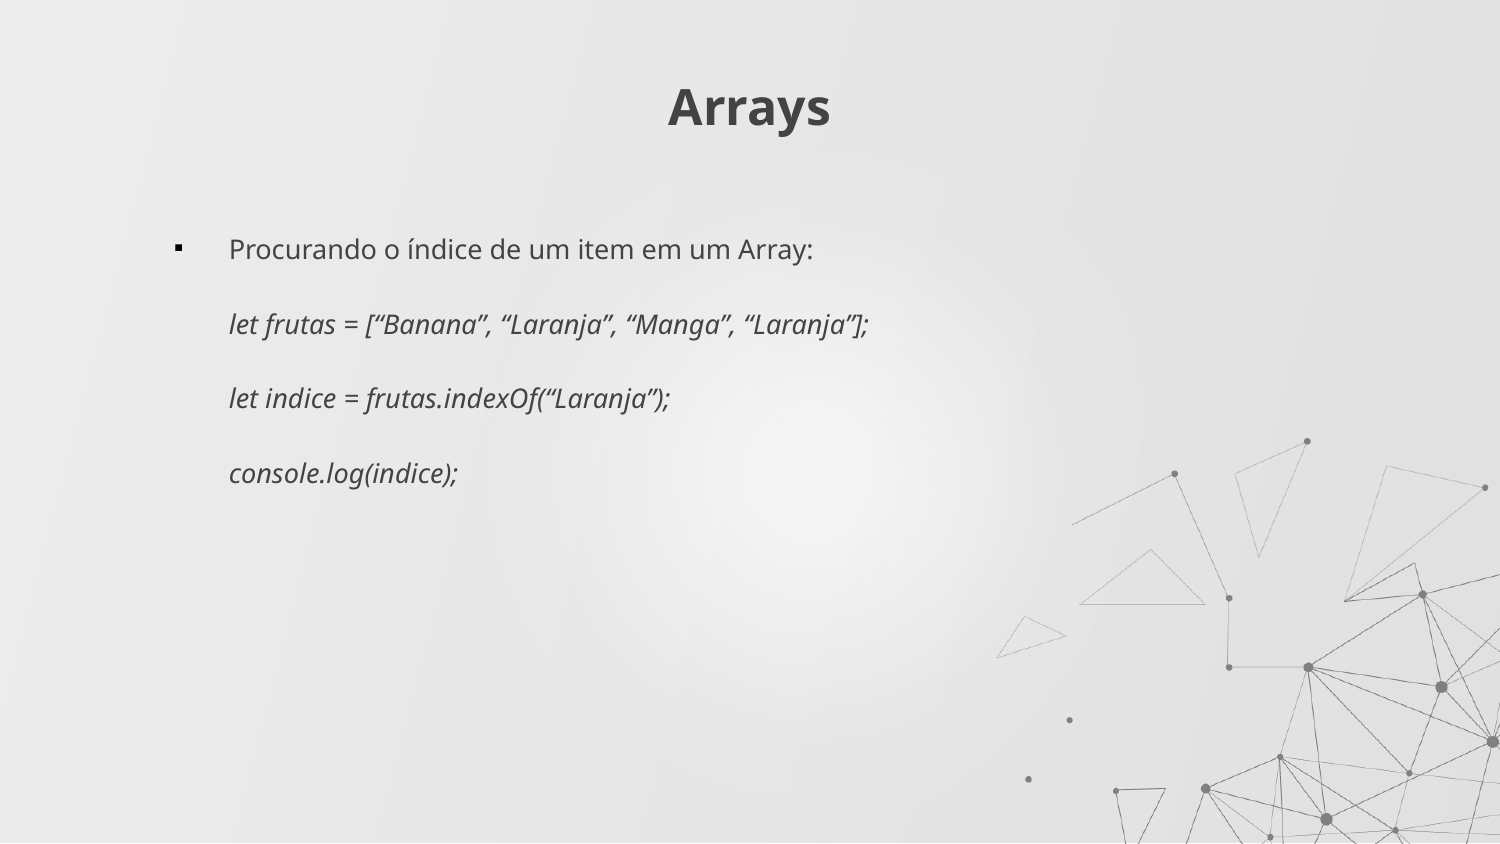

Arrays
# Procurando o índice de um item em um Array:
let frutas = [“Banana”, “Laranja”, “Manga”, “Laranja”];
let indice = frutas.indexOf(“Laranja”);
console.log(indice);